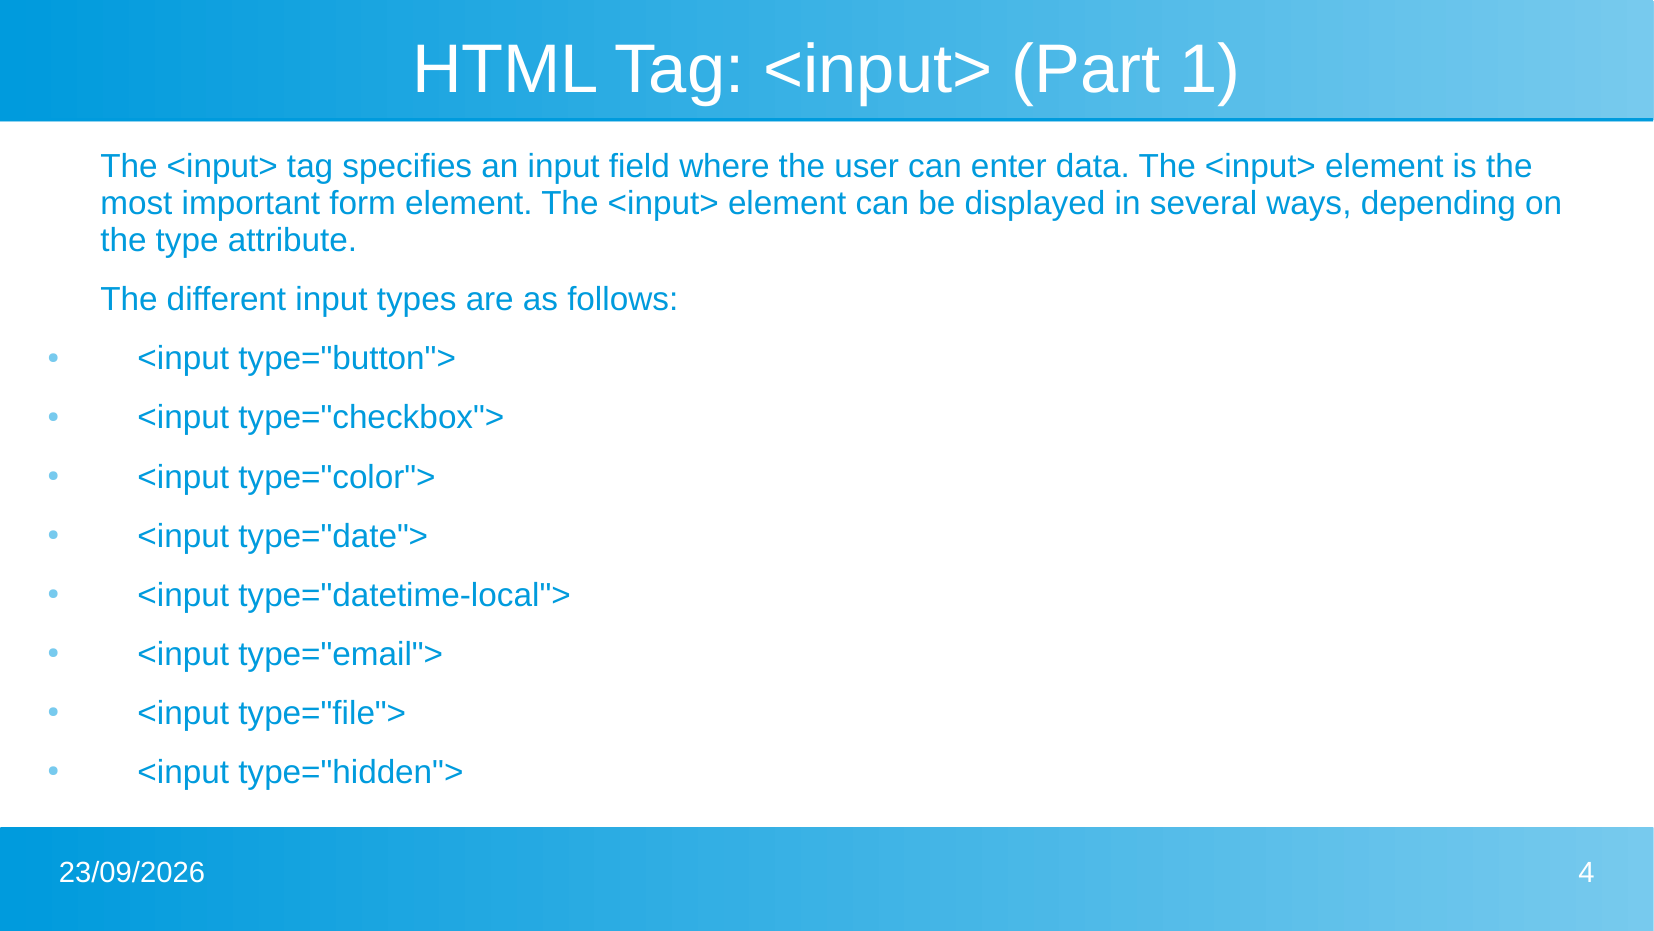

# HTML Tag: <input> (Part 1)
The <input> tag specifies an input field where the user can enter data. The <input> element is the most important form element. The <input> element can be displayed in several ways, depending on the type attribute.
The different input types are as follows:
 <input type="button">
 <input type="checkbox">
 <input type="color">
 <input type="date">
 <input type="datetime-local">
 <input type="email">
 <input type="file">
 <input type="hidden">
4